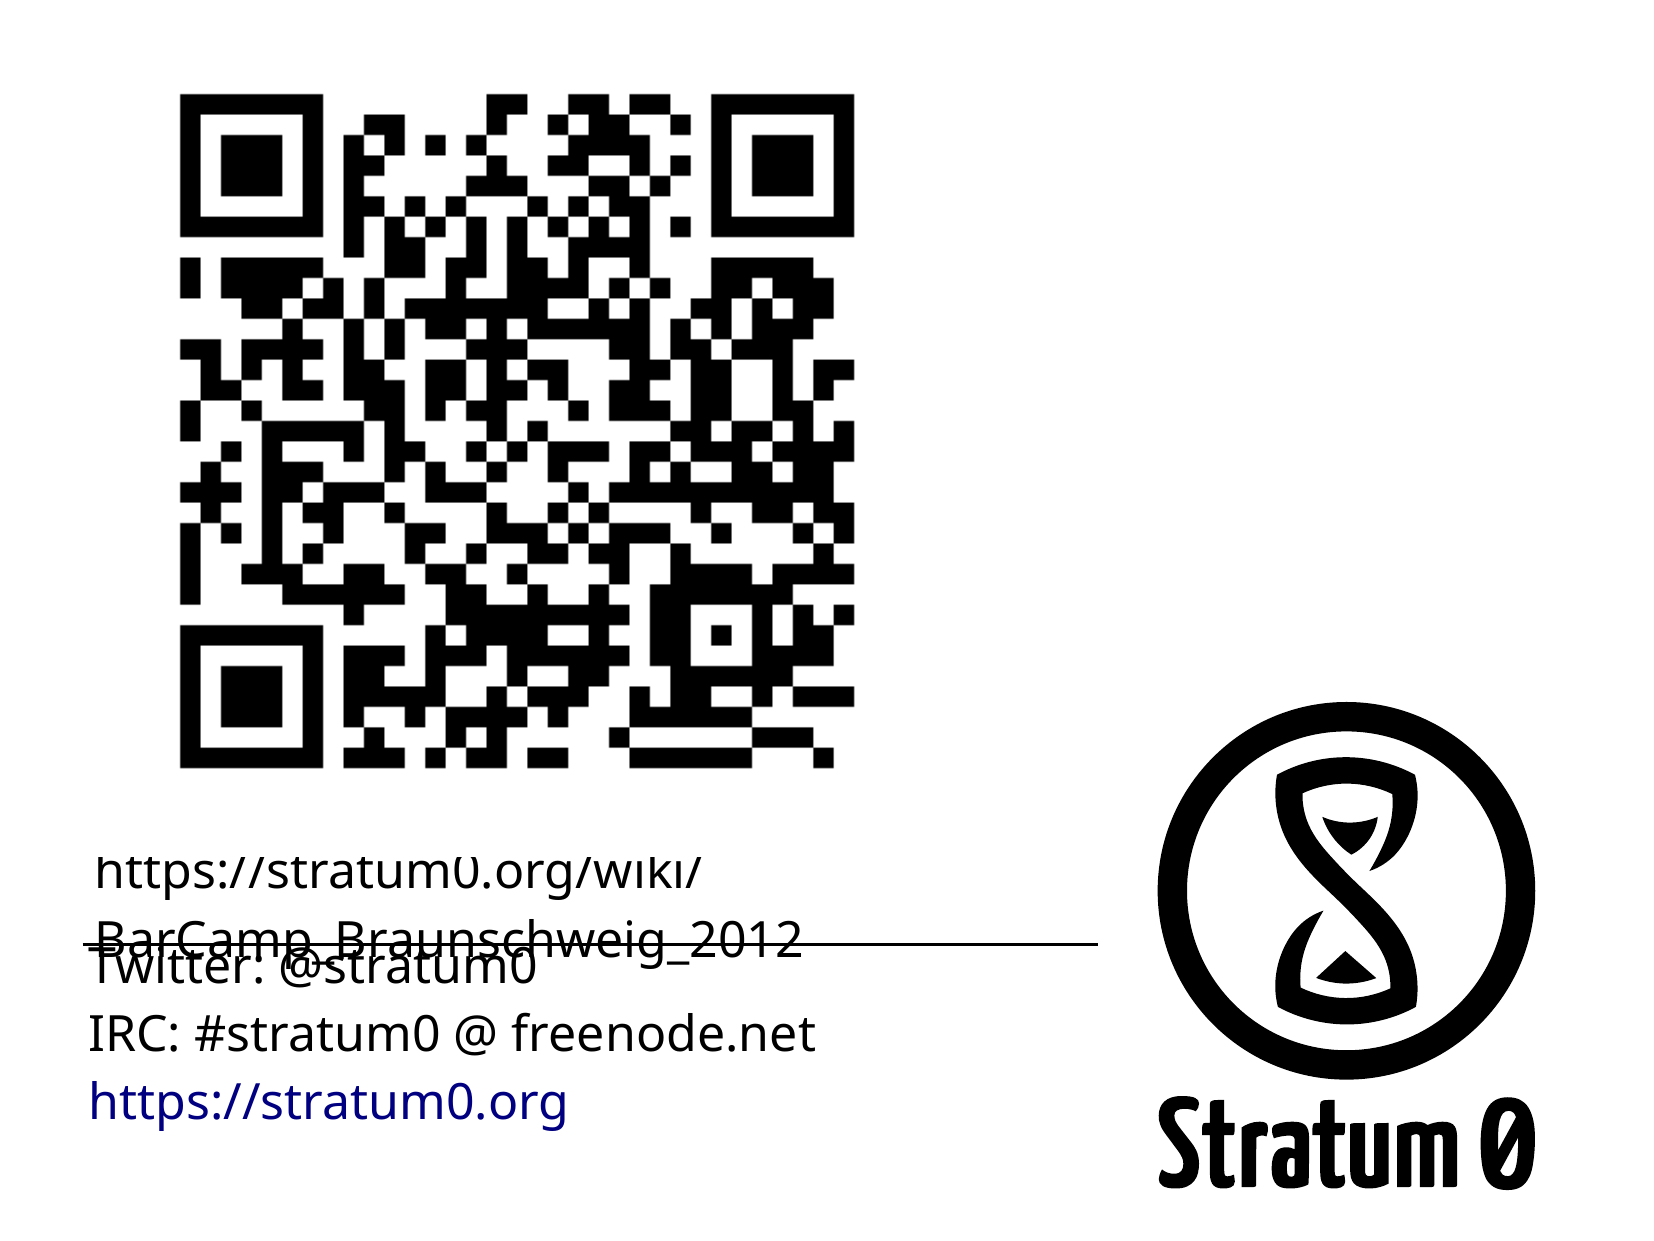

# https://stratum0.org/wiki/BarCamp_Braunschweig_2012
Twitter: @stratum0
IRC: #stratum0 @ freenode.net
https://stratum0.org
rohieb, larsan, neo: Selbst 3D drucken
53